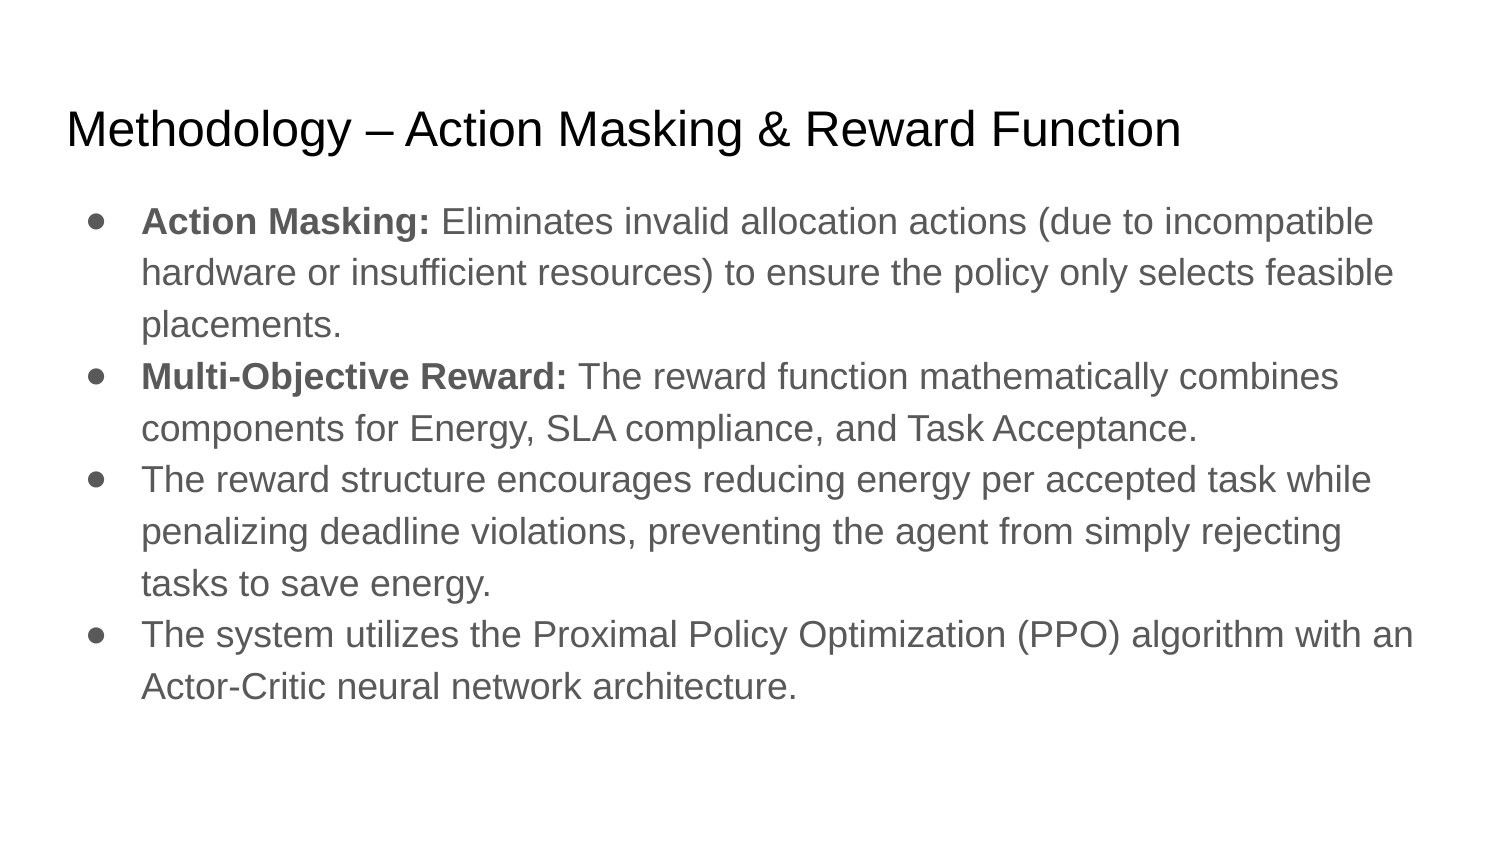

# Methodology – Action Masking & Reward Function
Action Masking: Eliminates invalid allocation actions (due to incompatible hardware or insufficient resources) to ensure the policy only selects feasible placements.
Multi-Objective Reward: The reward function mathematically combines components for Energy, SLA compliance, and Task Acceptance.
The reward structure encourages reducing energy per accepted task while penalizing deadline violations, preventing the agent from simply rejecting tasks to save energy.
The system utilizes the Proximal Policy Optimization (PPO) algorithm with an Actor-Critic neural network architecture.